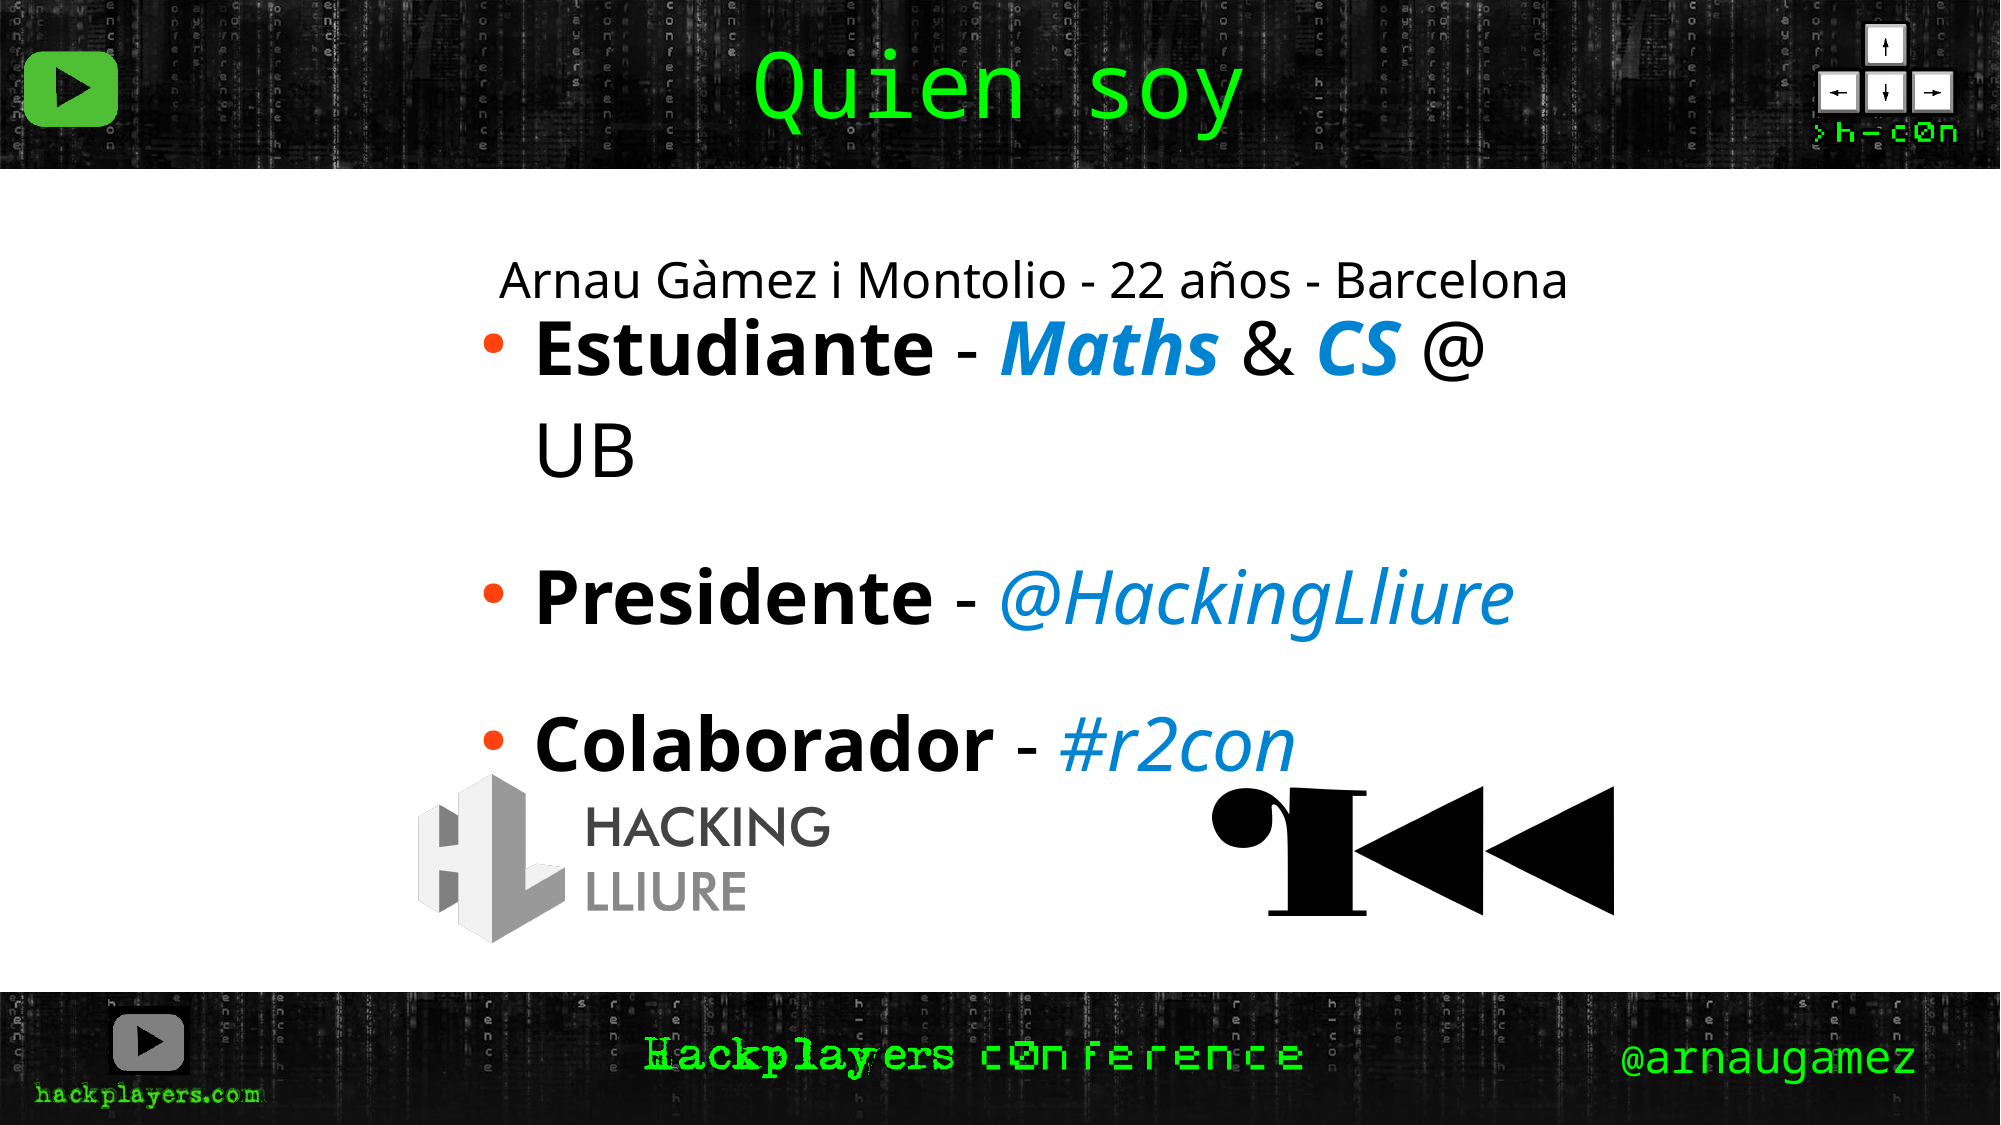

# Quien soy
Arnau Gàmez i Montolio - 22 años - Barcelona
Estudiante - Maths & CS @ UB
Presidente - @HackingLliure
Colaborador - #r2con